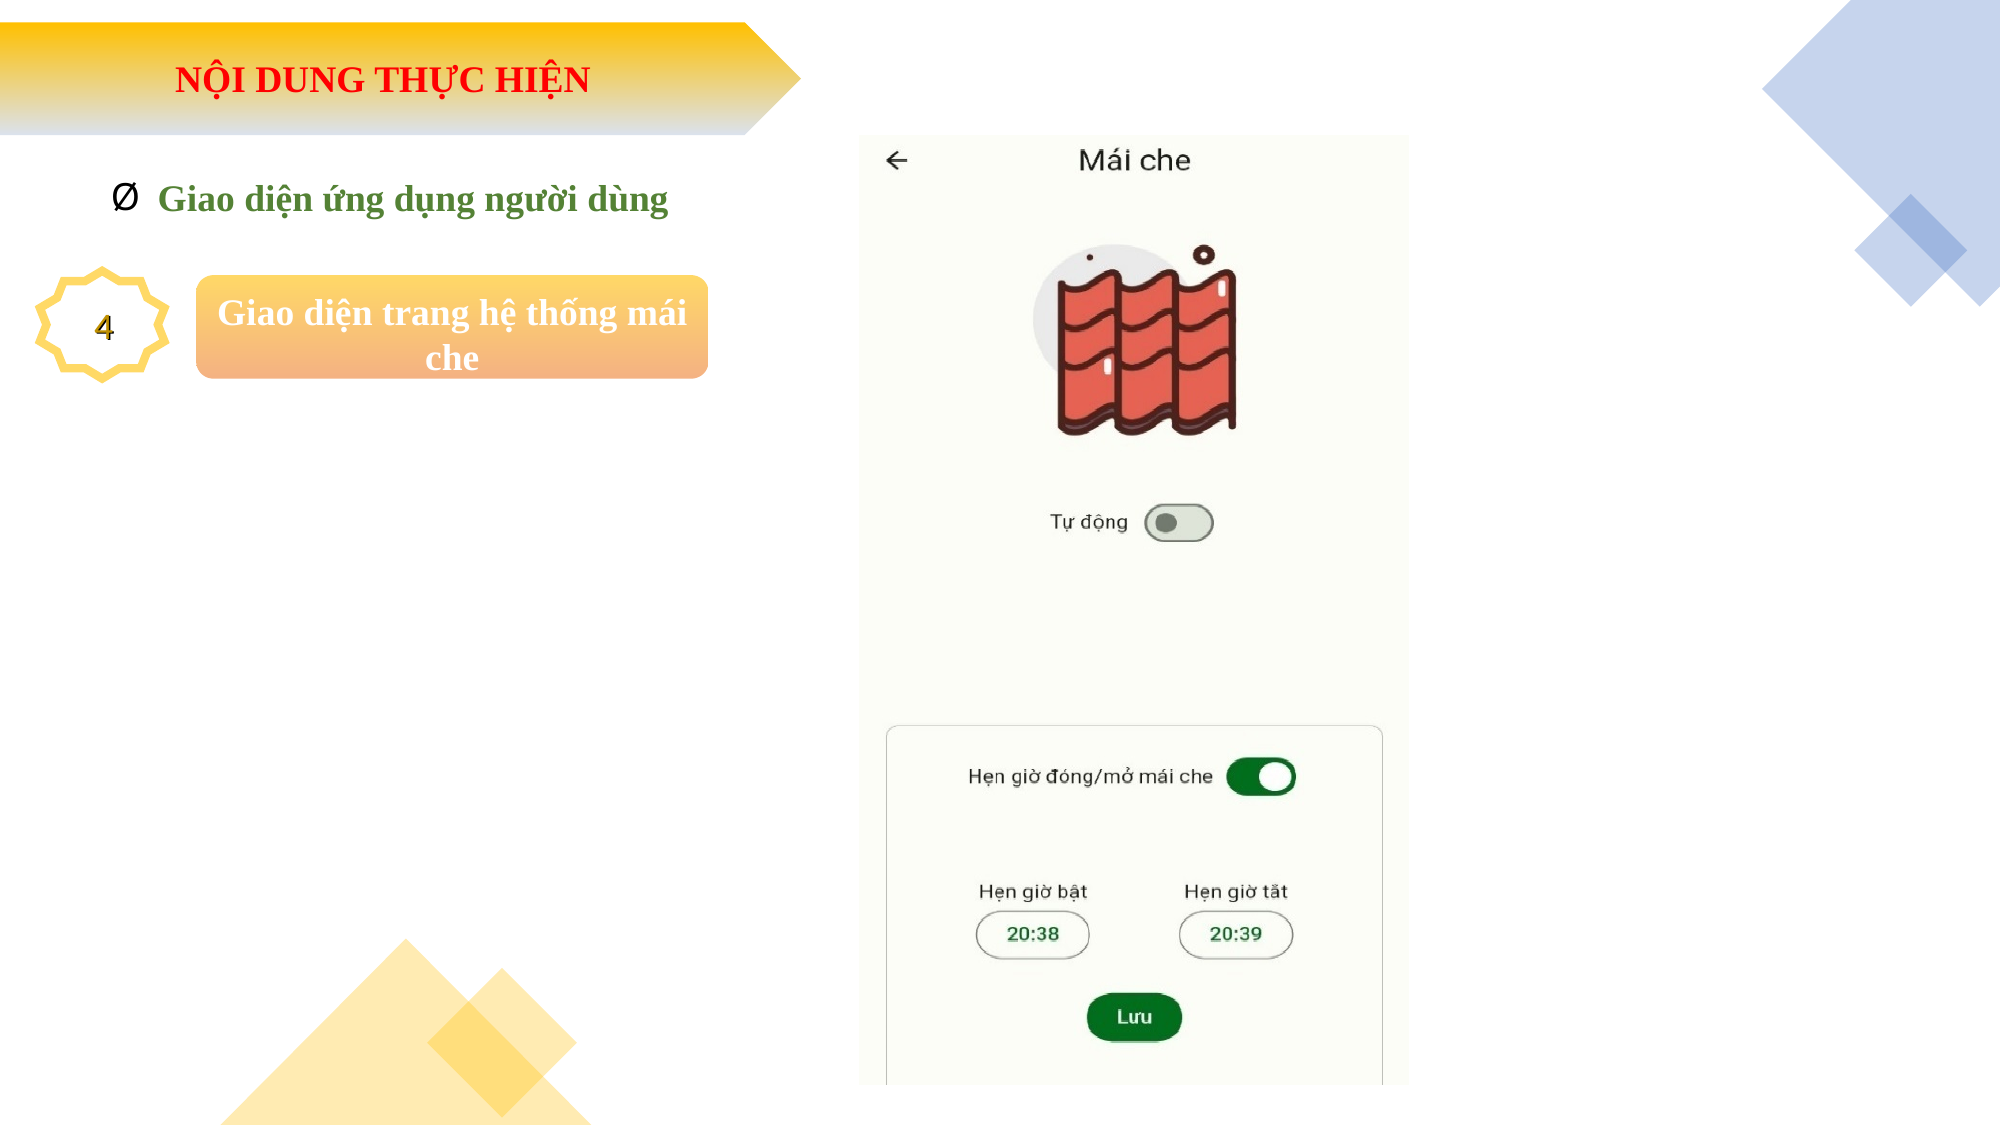

NỘI DUNG THỰC HIỆN
Giao diện ứng dụng người dùng
Giao diện trang hệ thống mái che
4